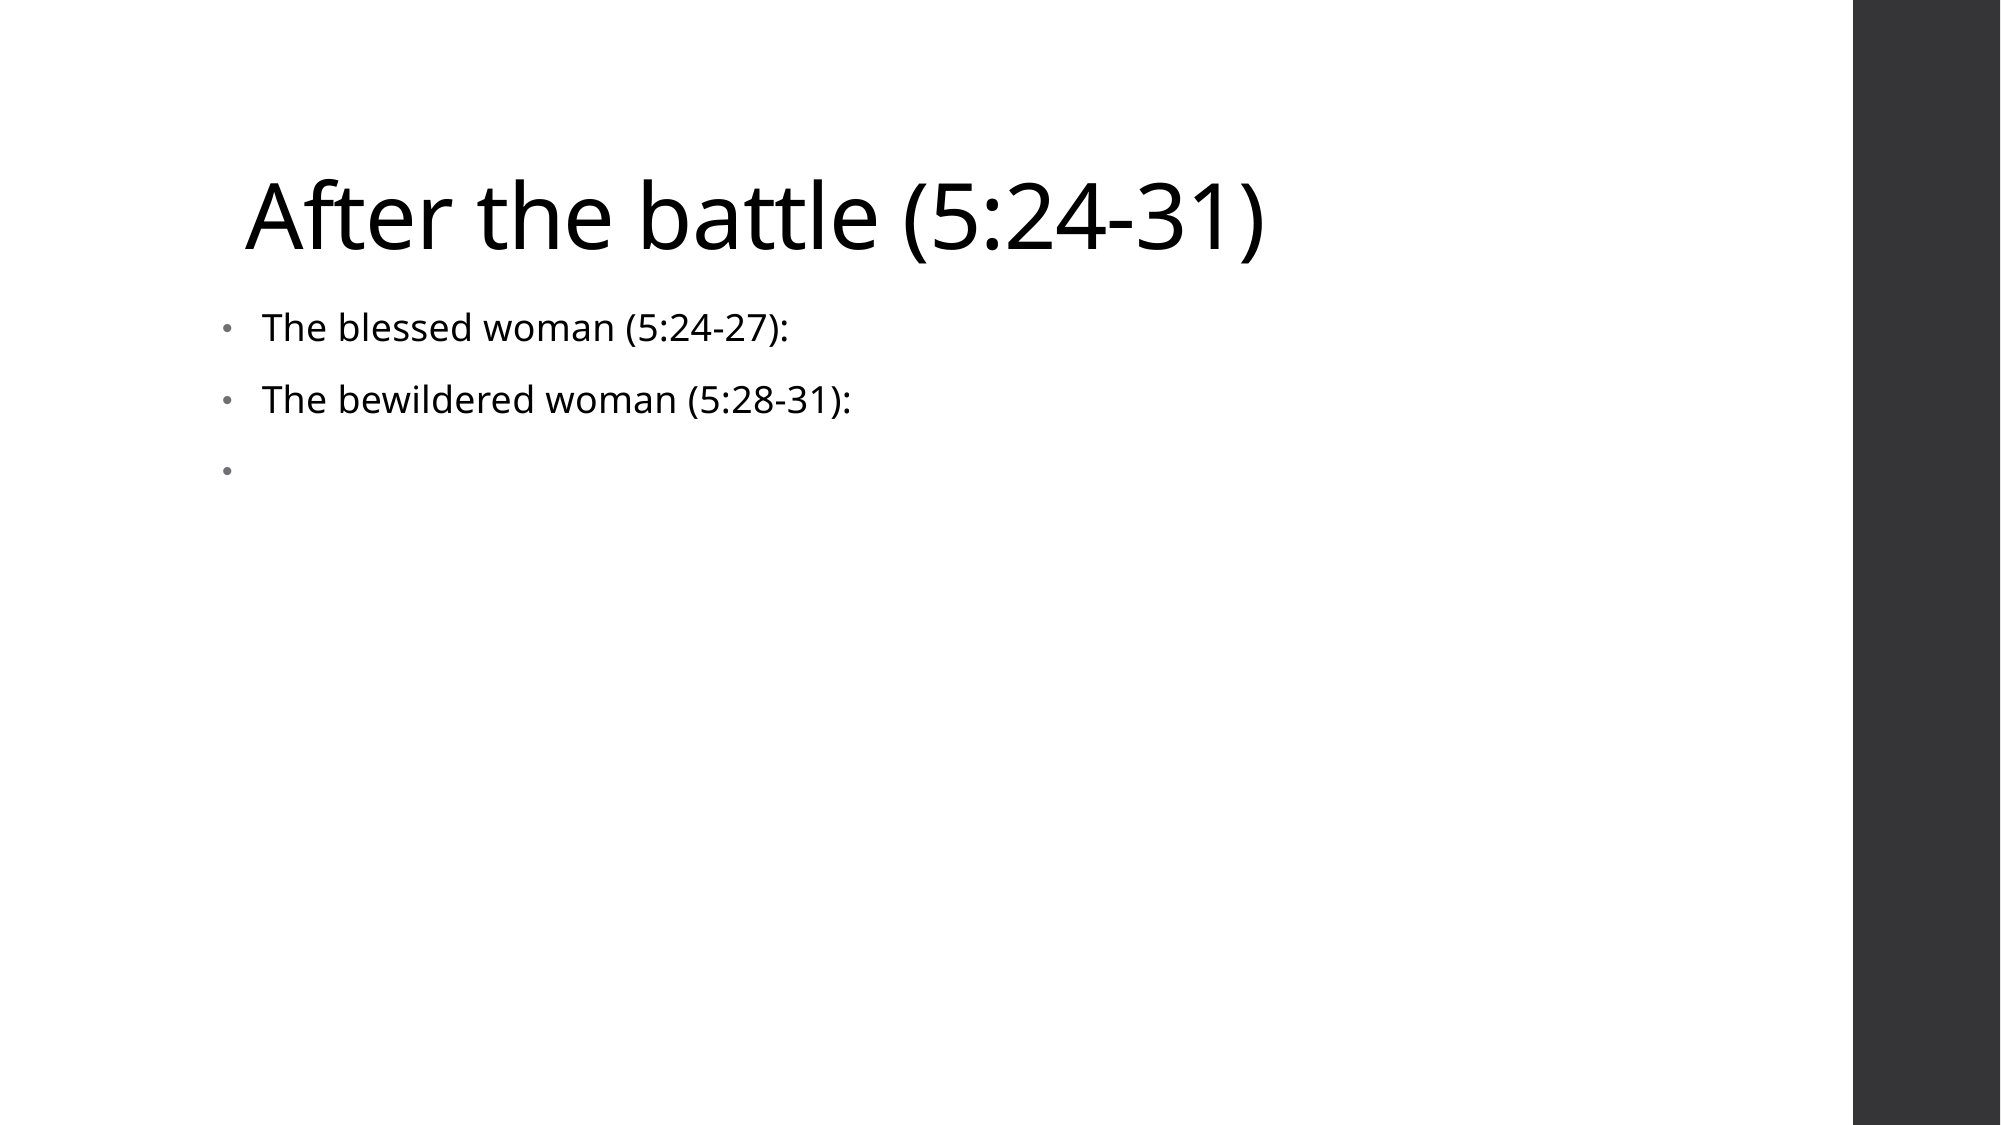

# After the battle (5:24-31)
 The blessed woman (5:24-27):
 The bewildered woman (5:28-31):